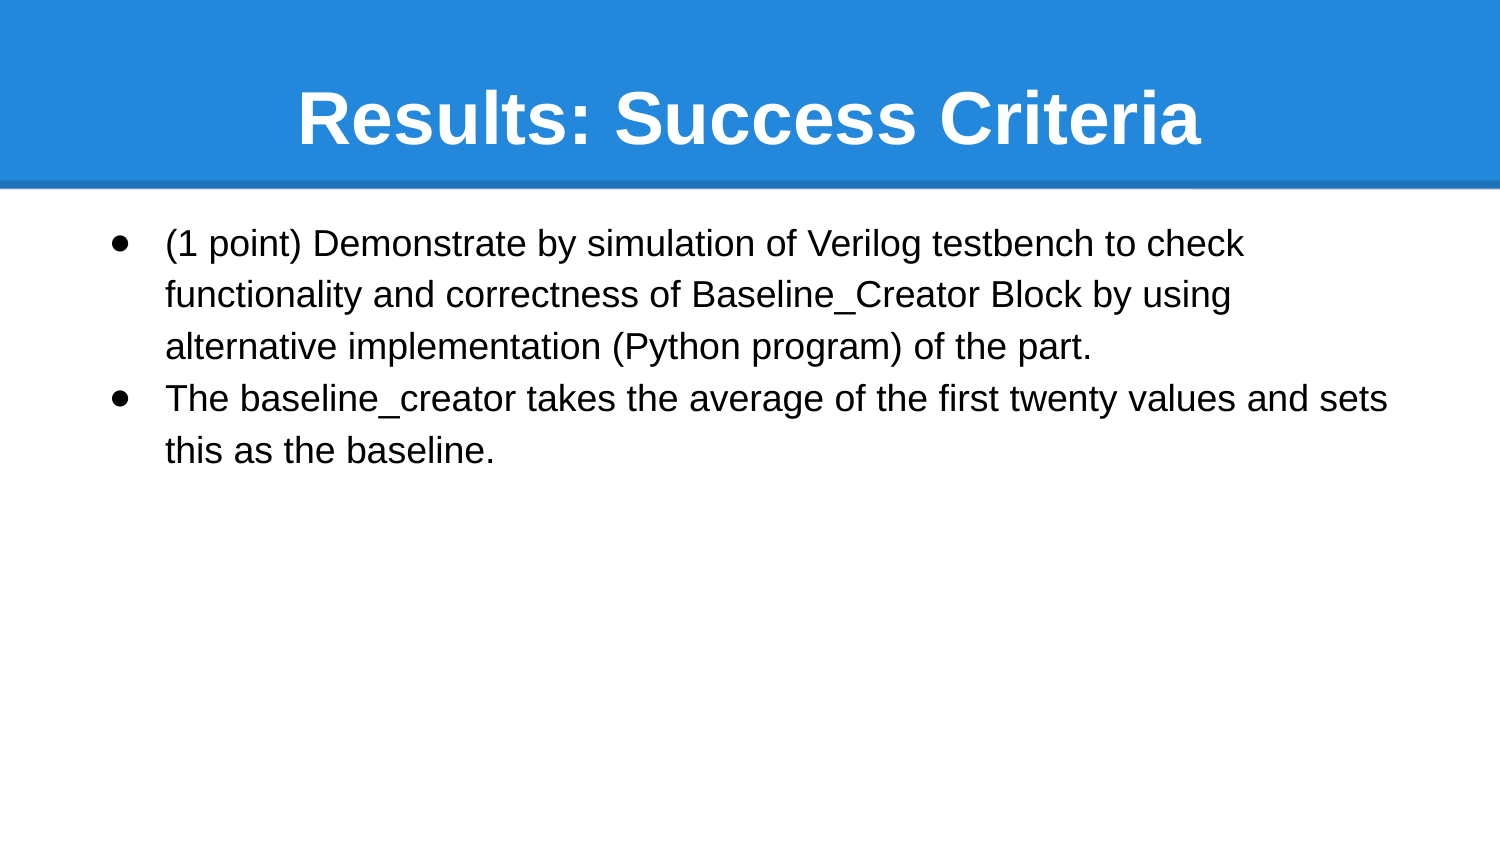

# Results: Success Criteria
(1 point) Demonstrate by simulation of Verilog testbench to check functionality and correctness of Baseline_Creator Block by using alternative implementation (Python program) of the part.
The baseline_creator takes the average of the first twenty values and sets this as the baseline.